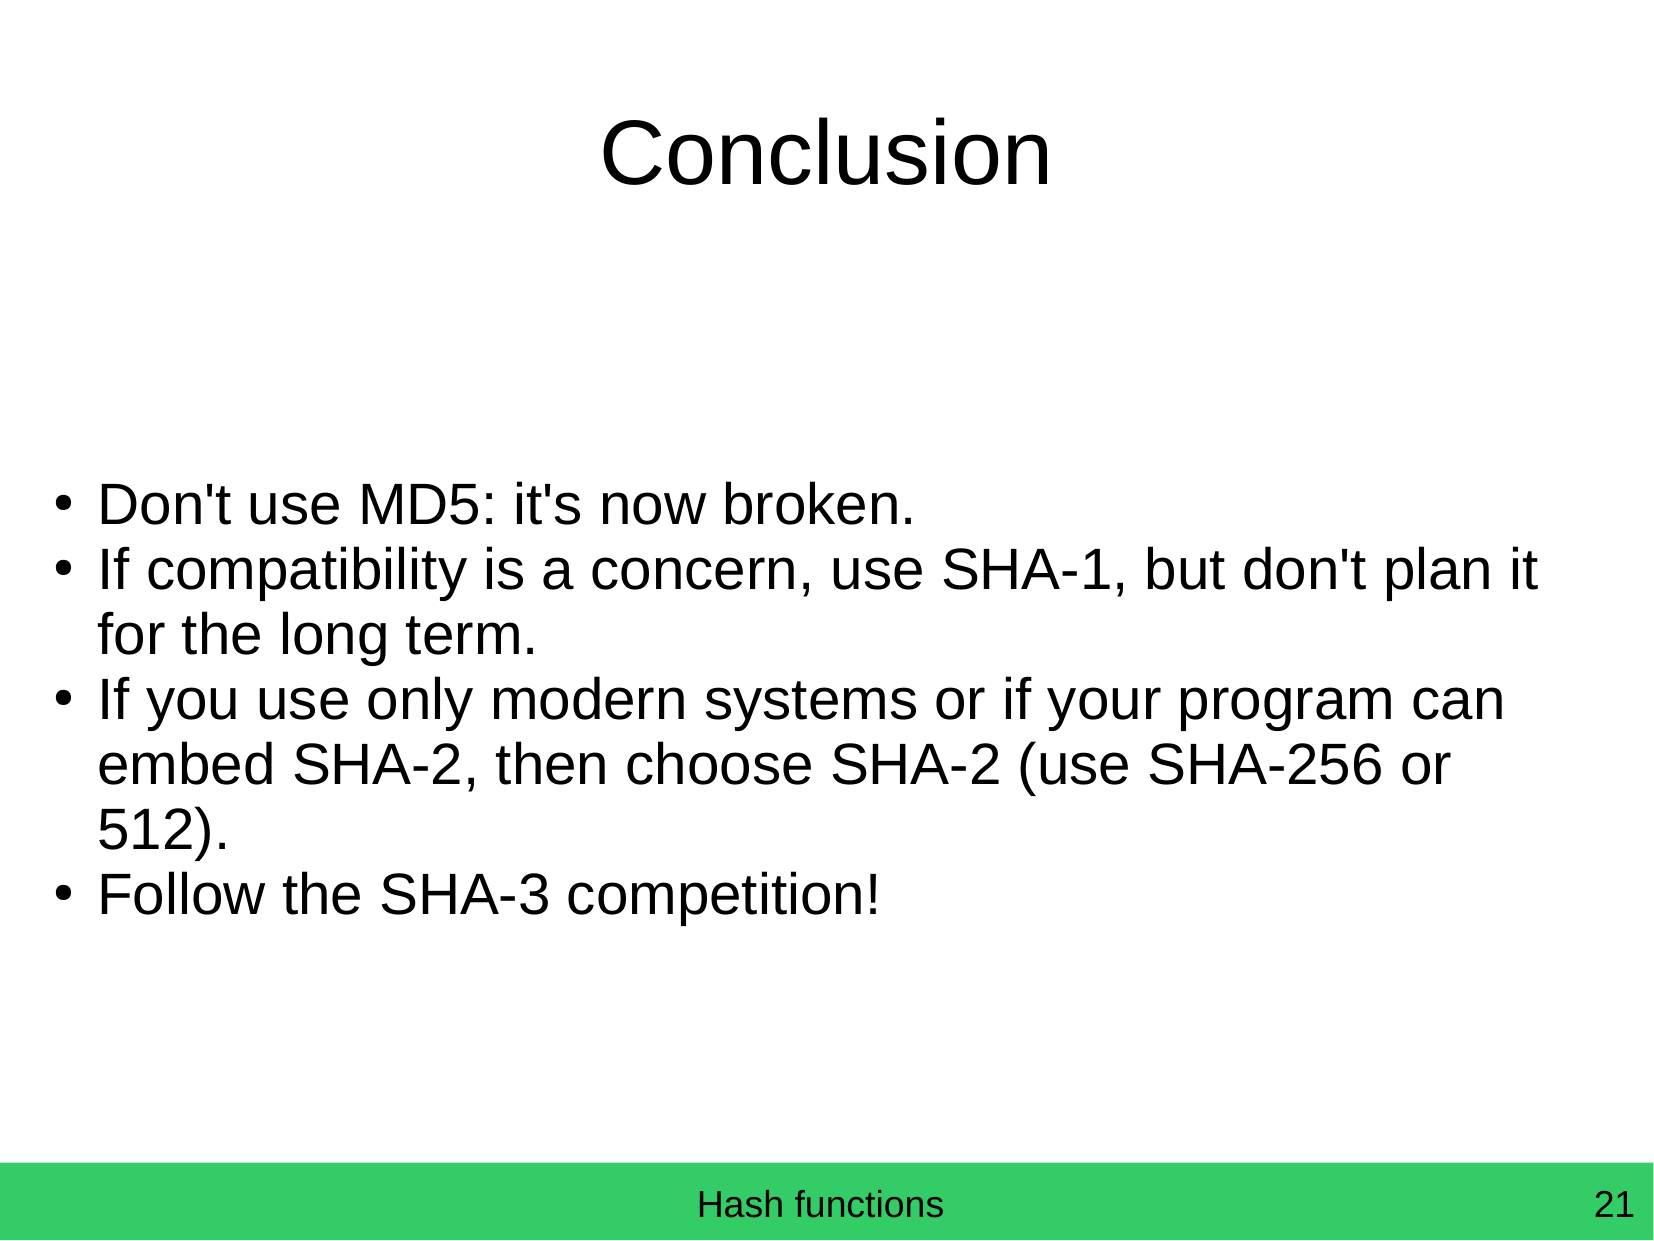

# Conclusion
Don't use MD5: it's now broken.
If compatibility is a concern, use SHA-1, but don't plan it for the long term.
If you use only modern systems or if your program can embed SHA-2, then choose SHA-2 (use SHA-256 or 512).
Follow the SHA-3 competition!